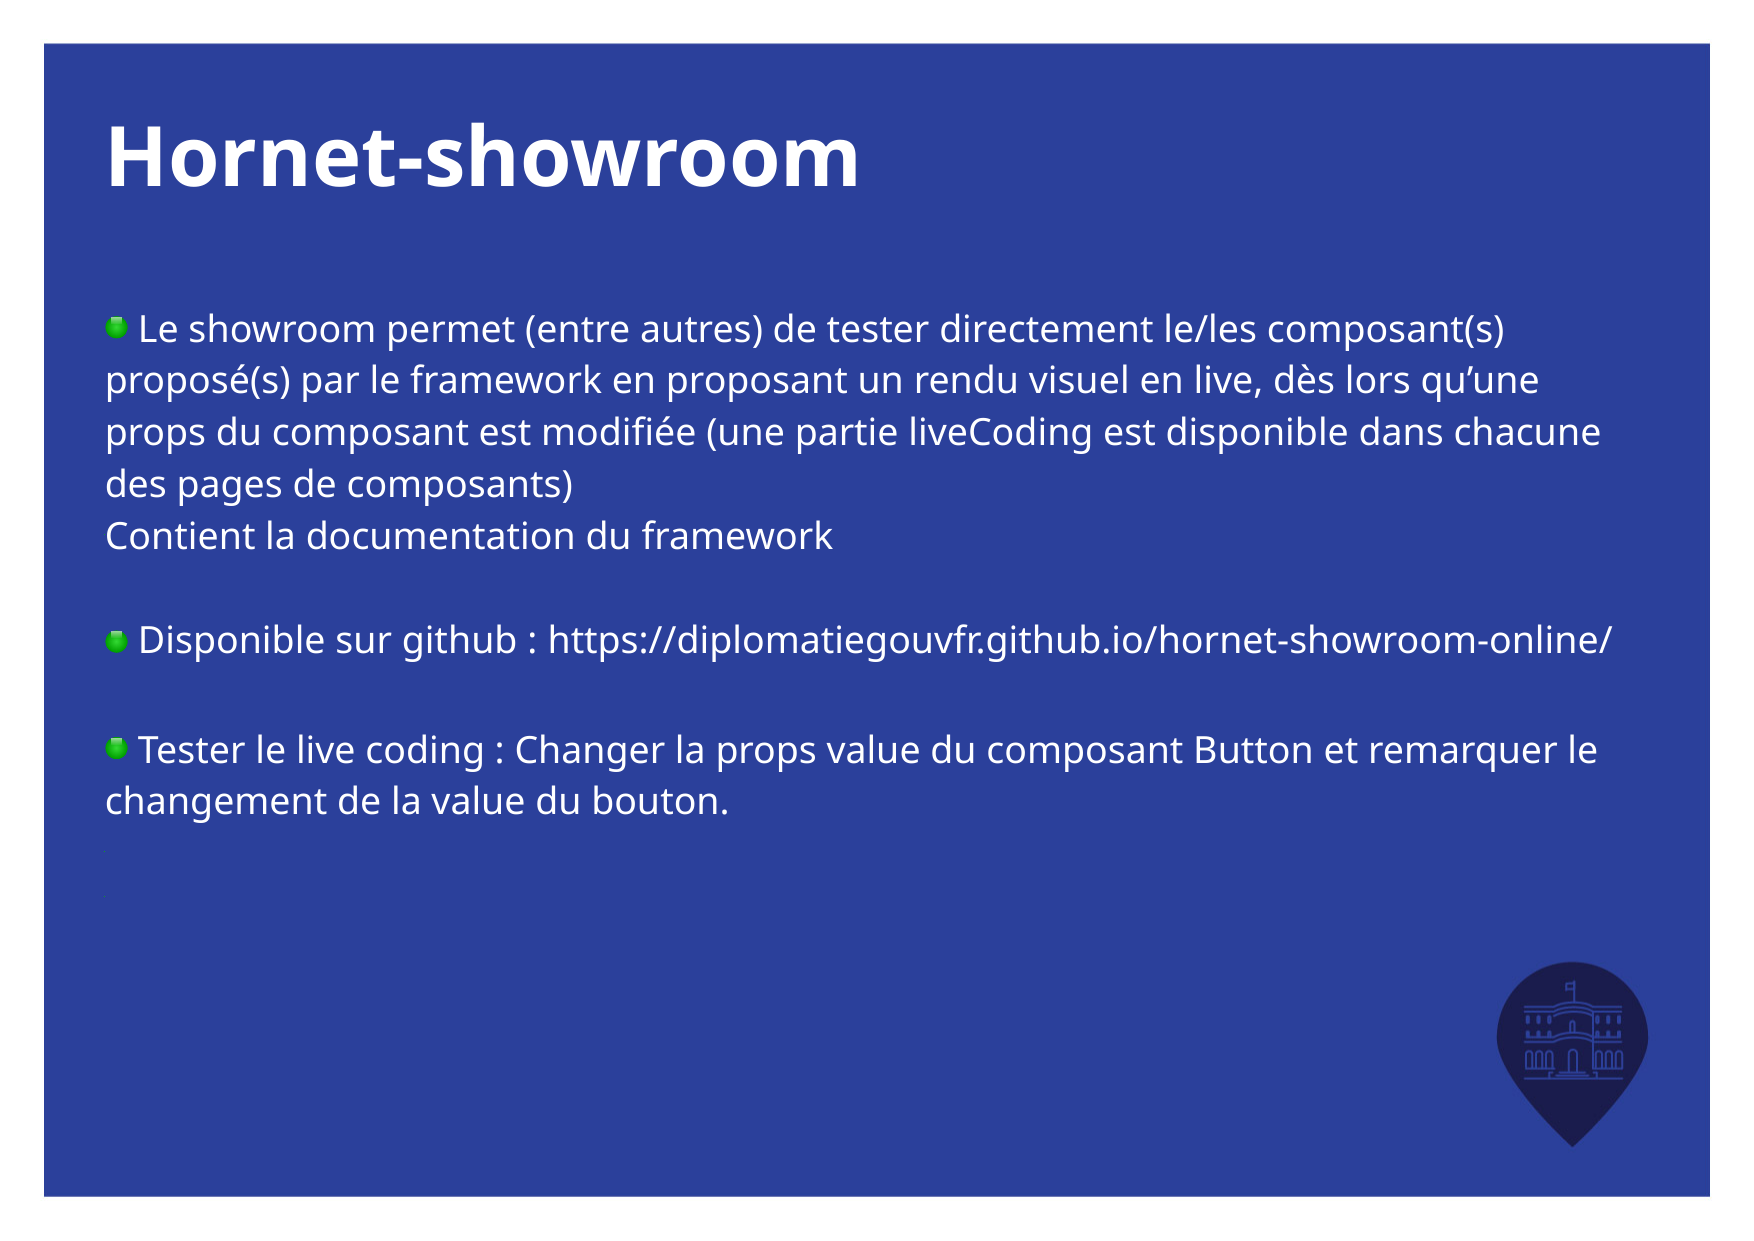

# Hornet-showroom
 Le showroom permet (entre autres) de tester directement le/les composant(s) proposé(s) par le framework en proposant un rendu visuel en live, dès lors qu’une props du composant est modifiée (une partie liveCoding est disponible dans chacune des pages de composants)
Contient la documentation du framework
 Disponible sur github : https://diplomatiegouvfr.github.io/hornet-showroom-online/
 Tester le live coding : Changer la props value du composant Button et remarquer le changement de la value du bouton.